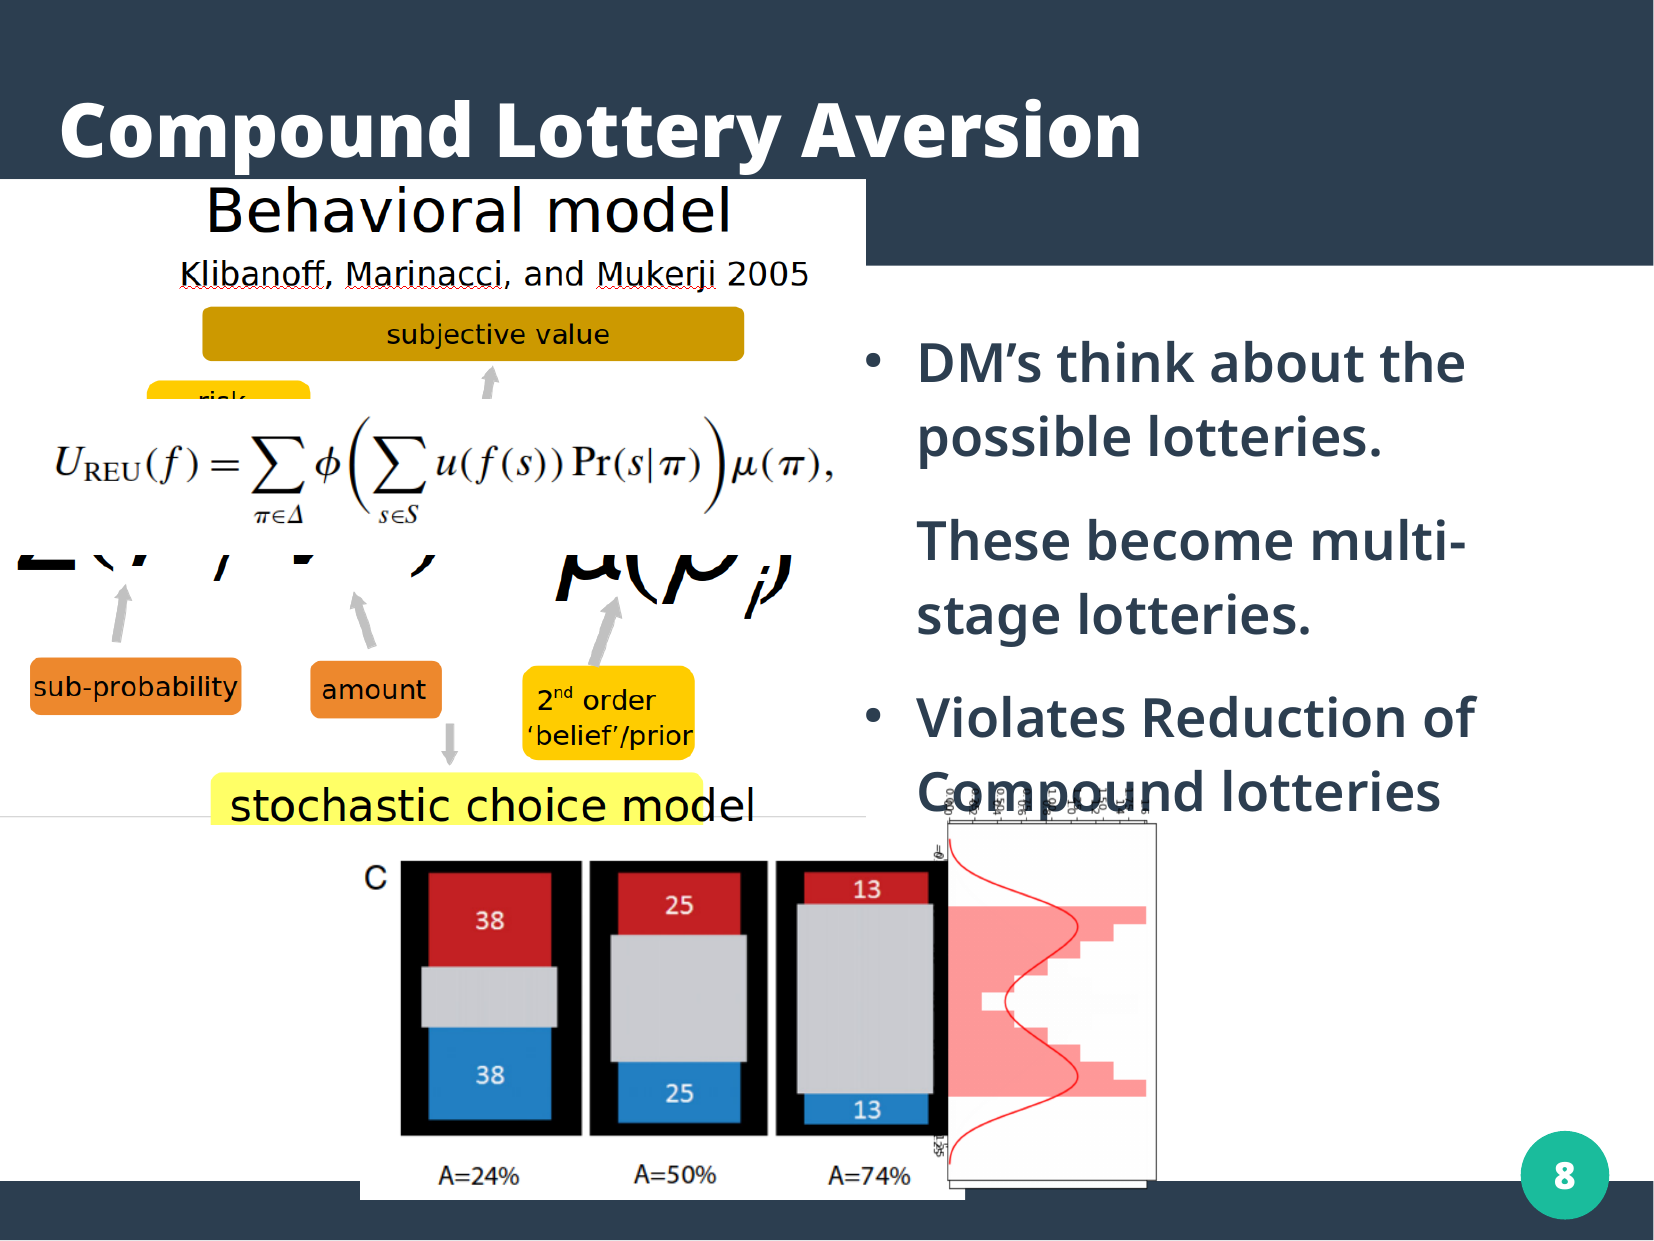

# Compound Lottery Aversion
DM’s think about the possible lotteries.
These become multi-stage lotteries.
Violates Reduction of Compound lotteries
8